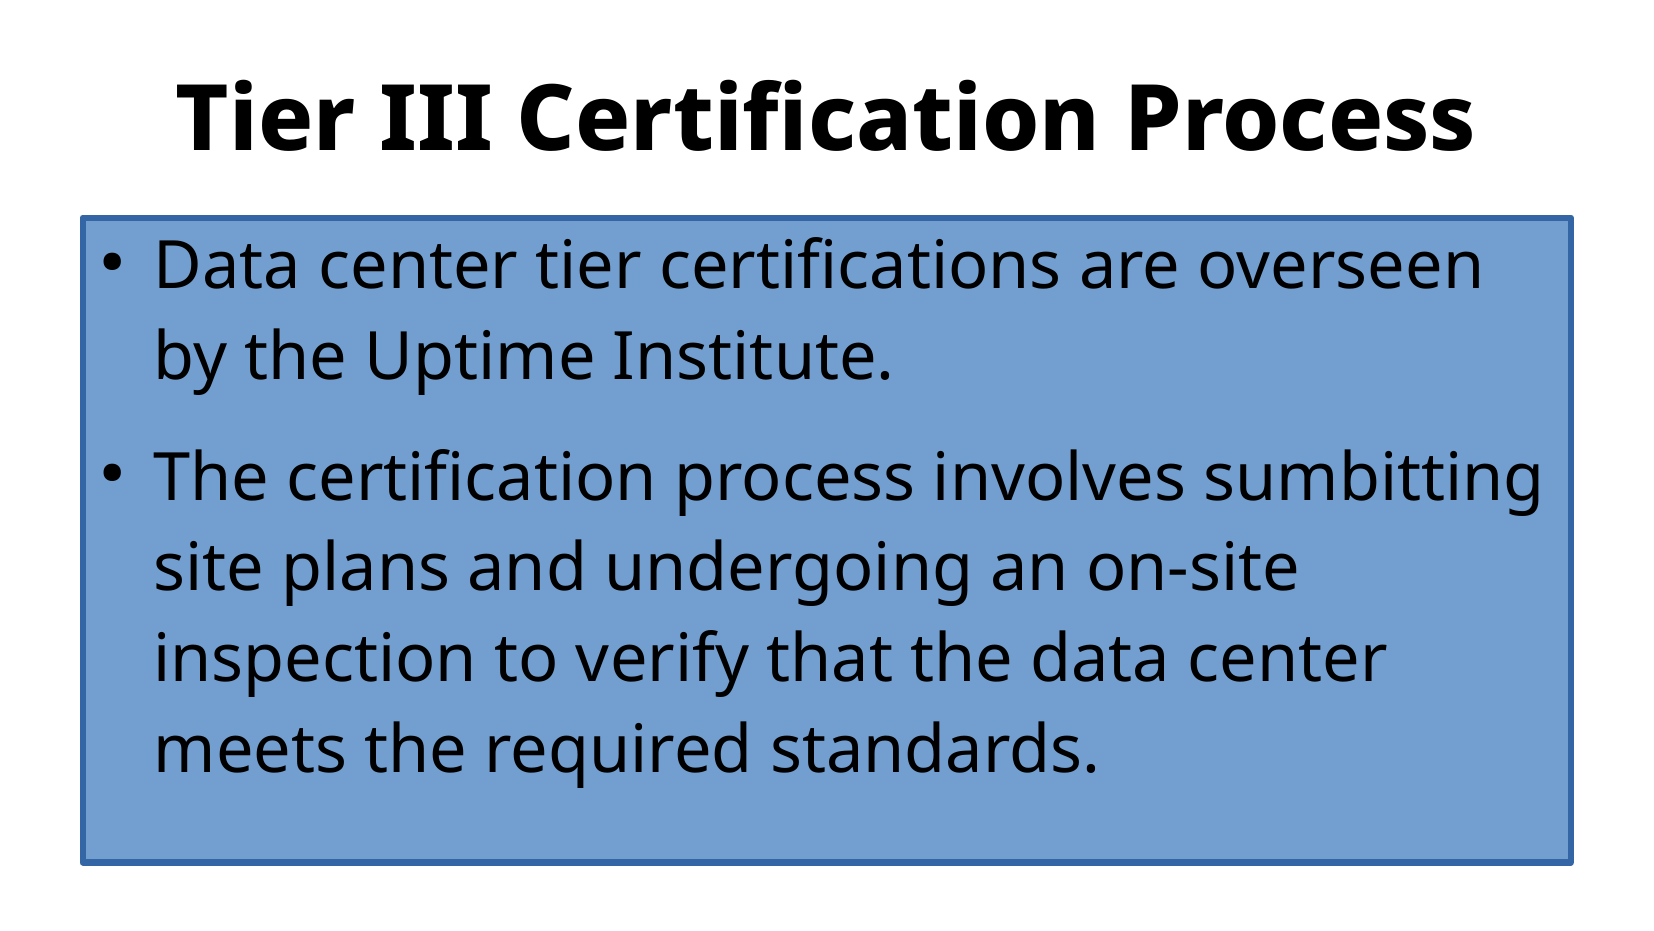

# Tier III Certification Process
Data center tier certifications are overseen by the Uptime Institute.
The certification process involves sumbitting site plans and undergoing an on-site inspection to verify that the data center meets the required standards.